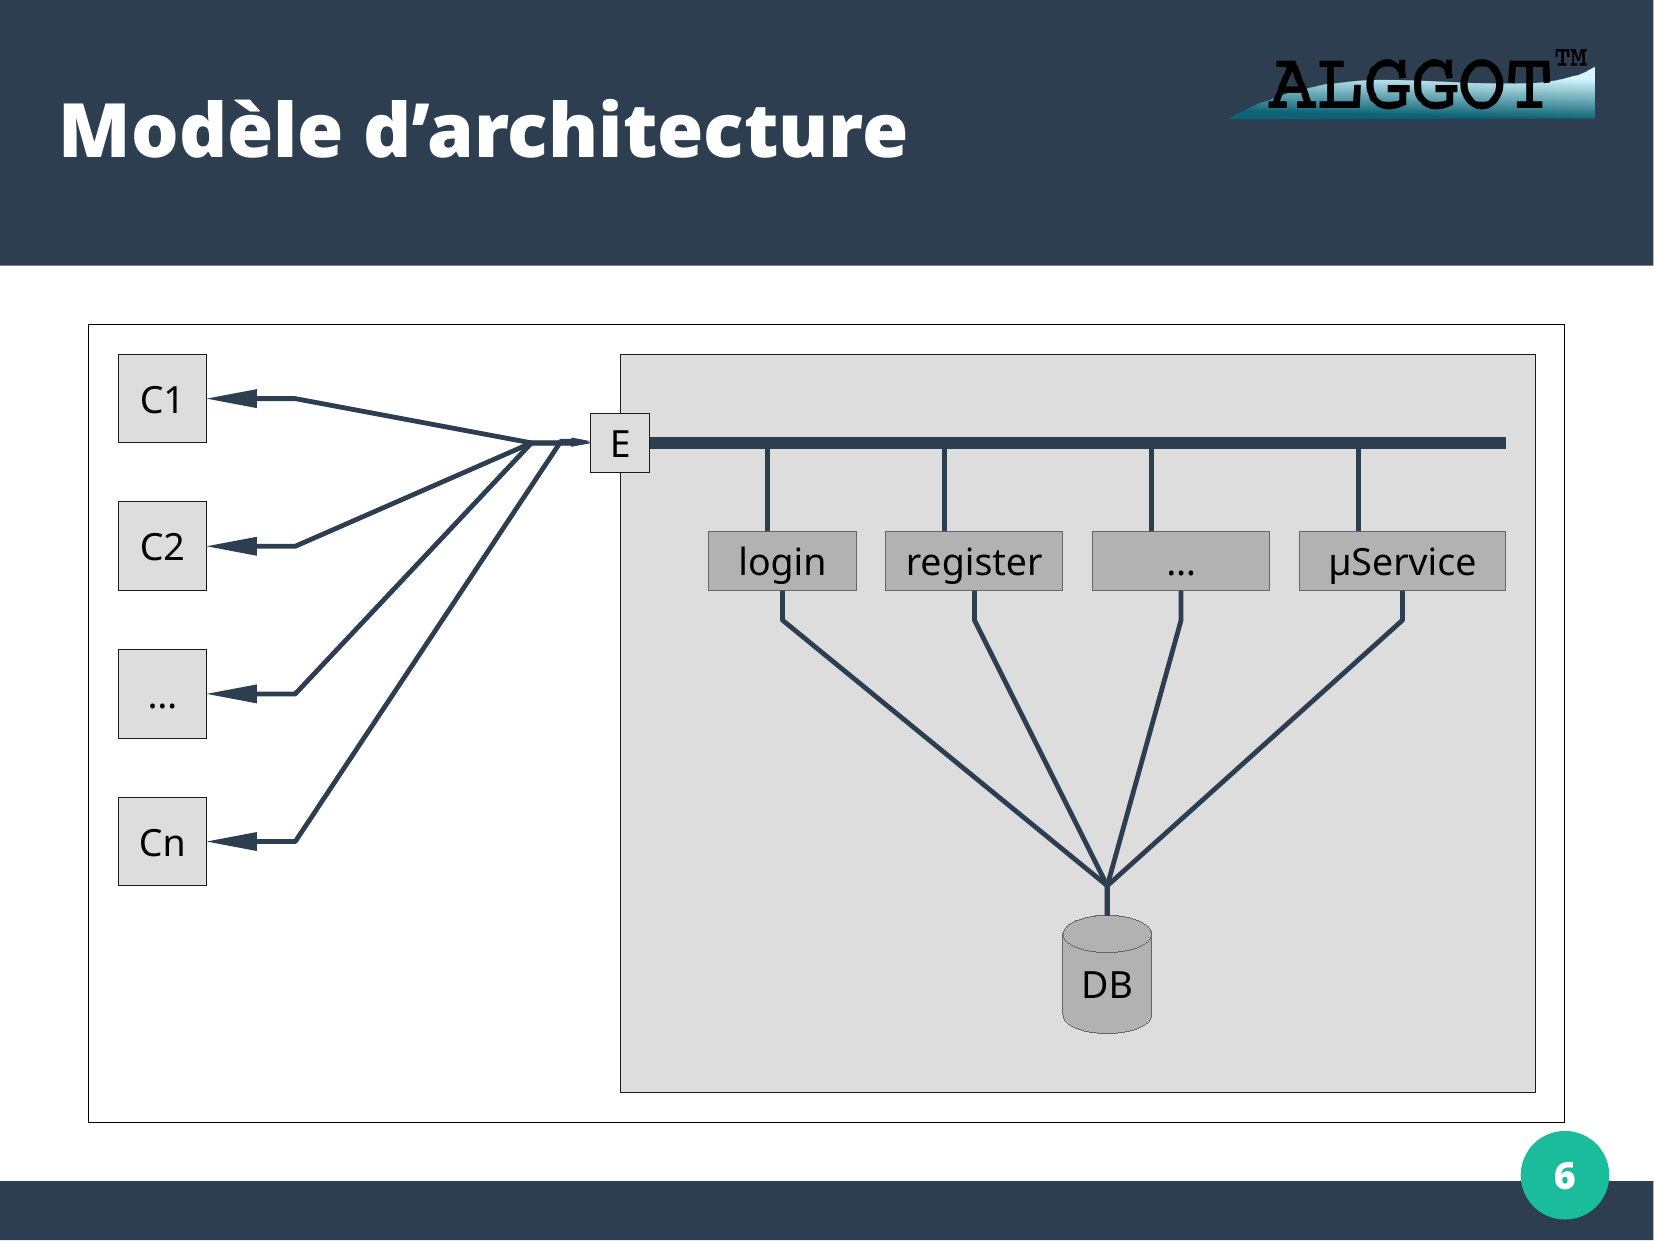

# Modèle d’architecture
C1
E
C2
login
register
…
µService
…
Cn
DB
6